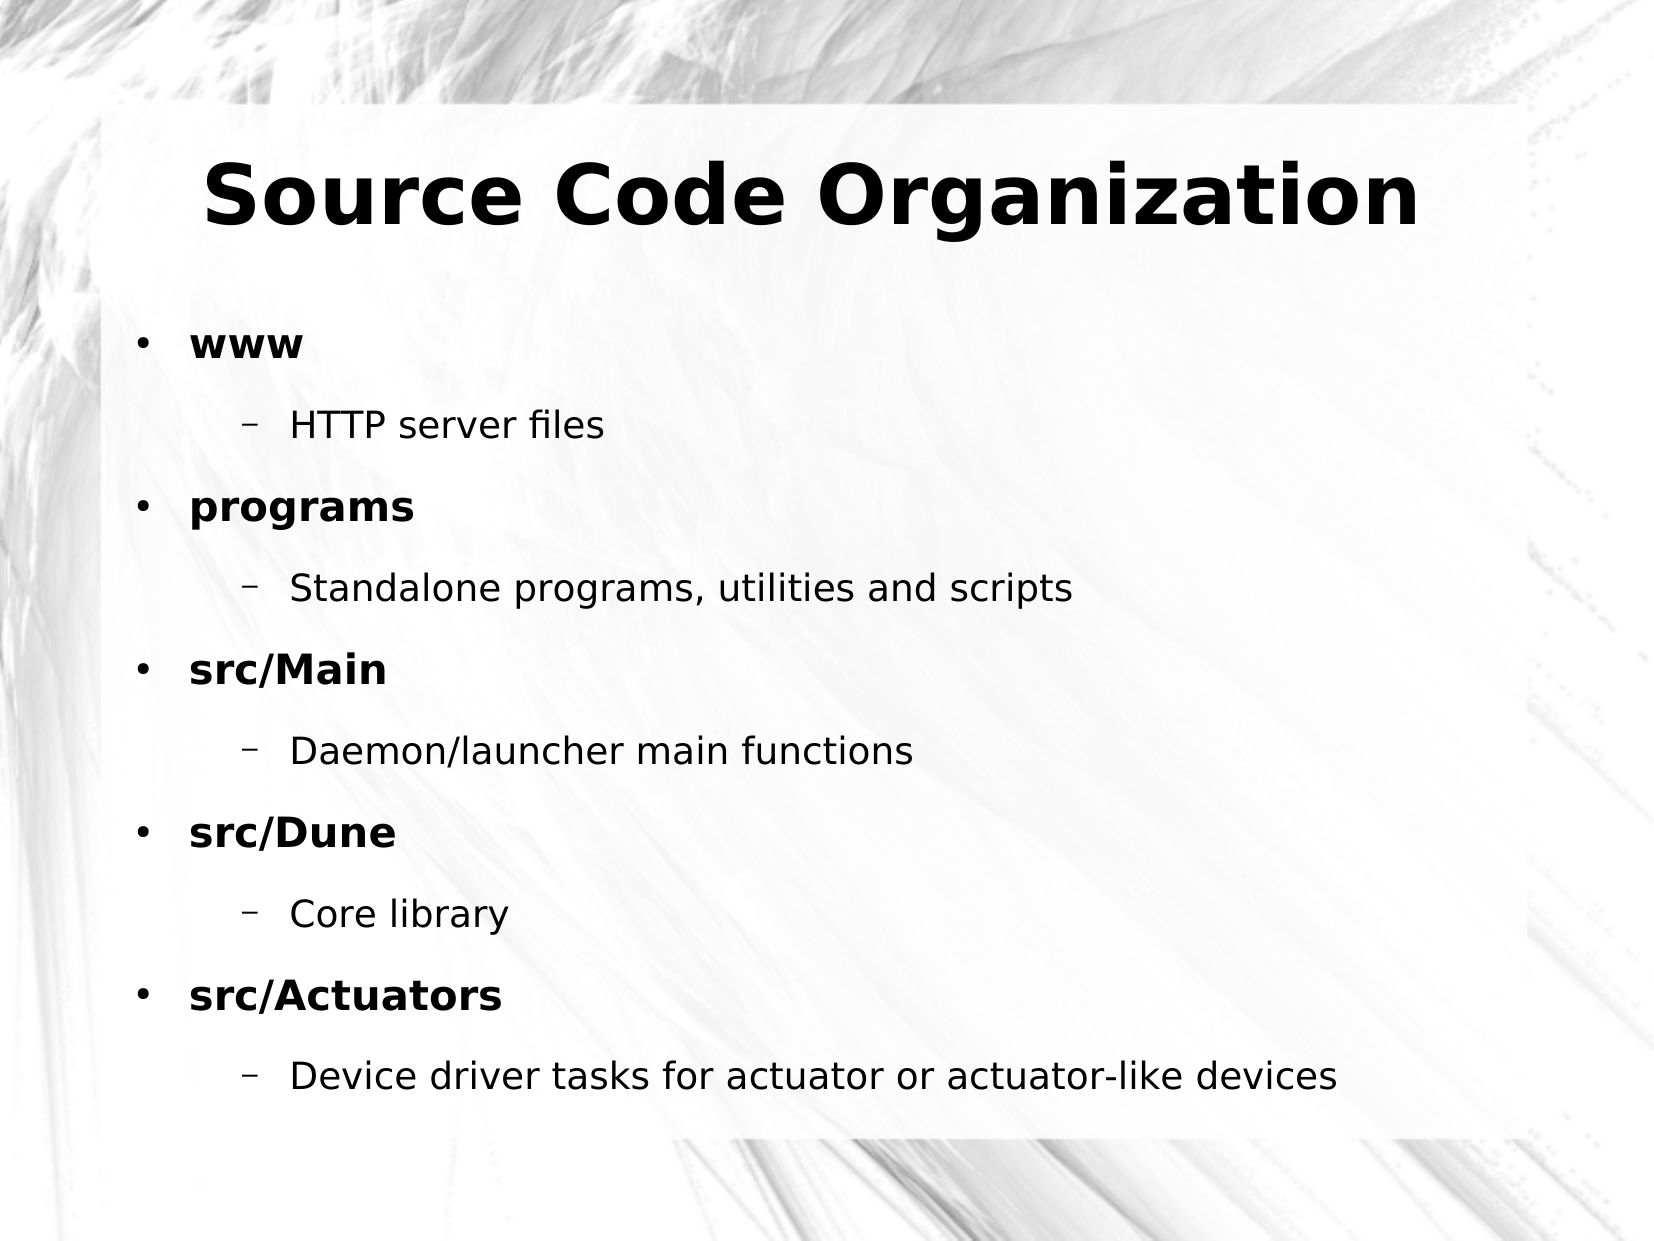

# Source Code Organization
www
HTTP server files
programs
Standalone programs, utilities and scripts
src/Main
Daemon/launcher main functions
src/Dune
Core library
src/Actuators
Device driver tasks for actuator or actuator-like devices